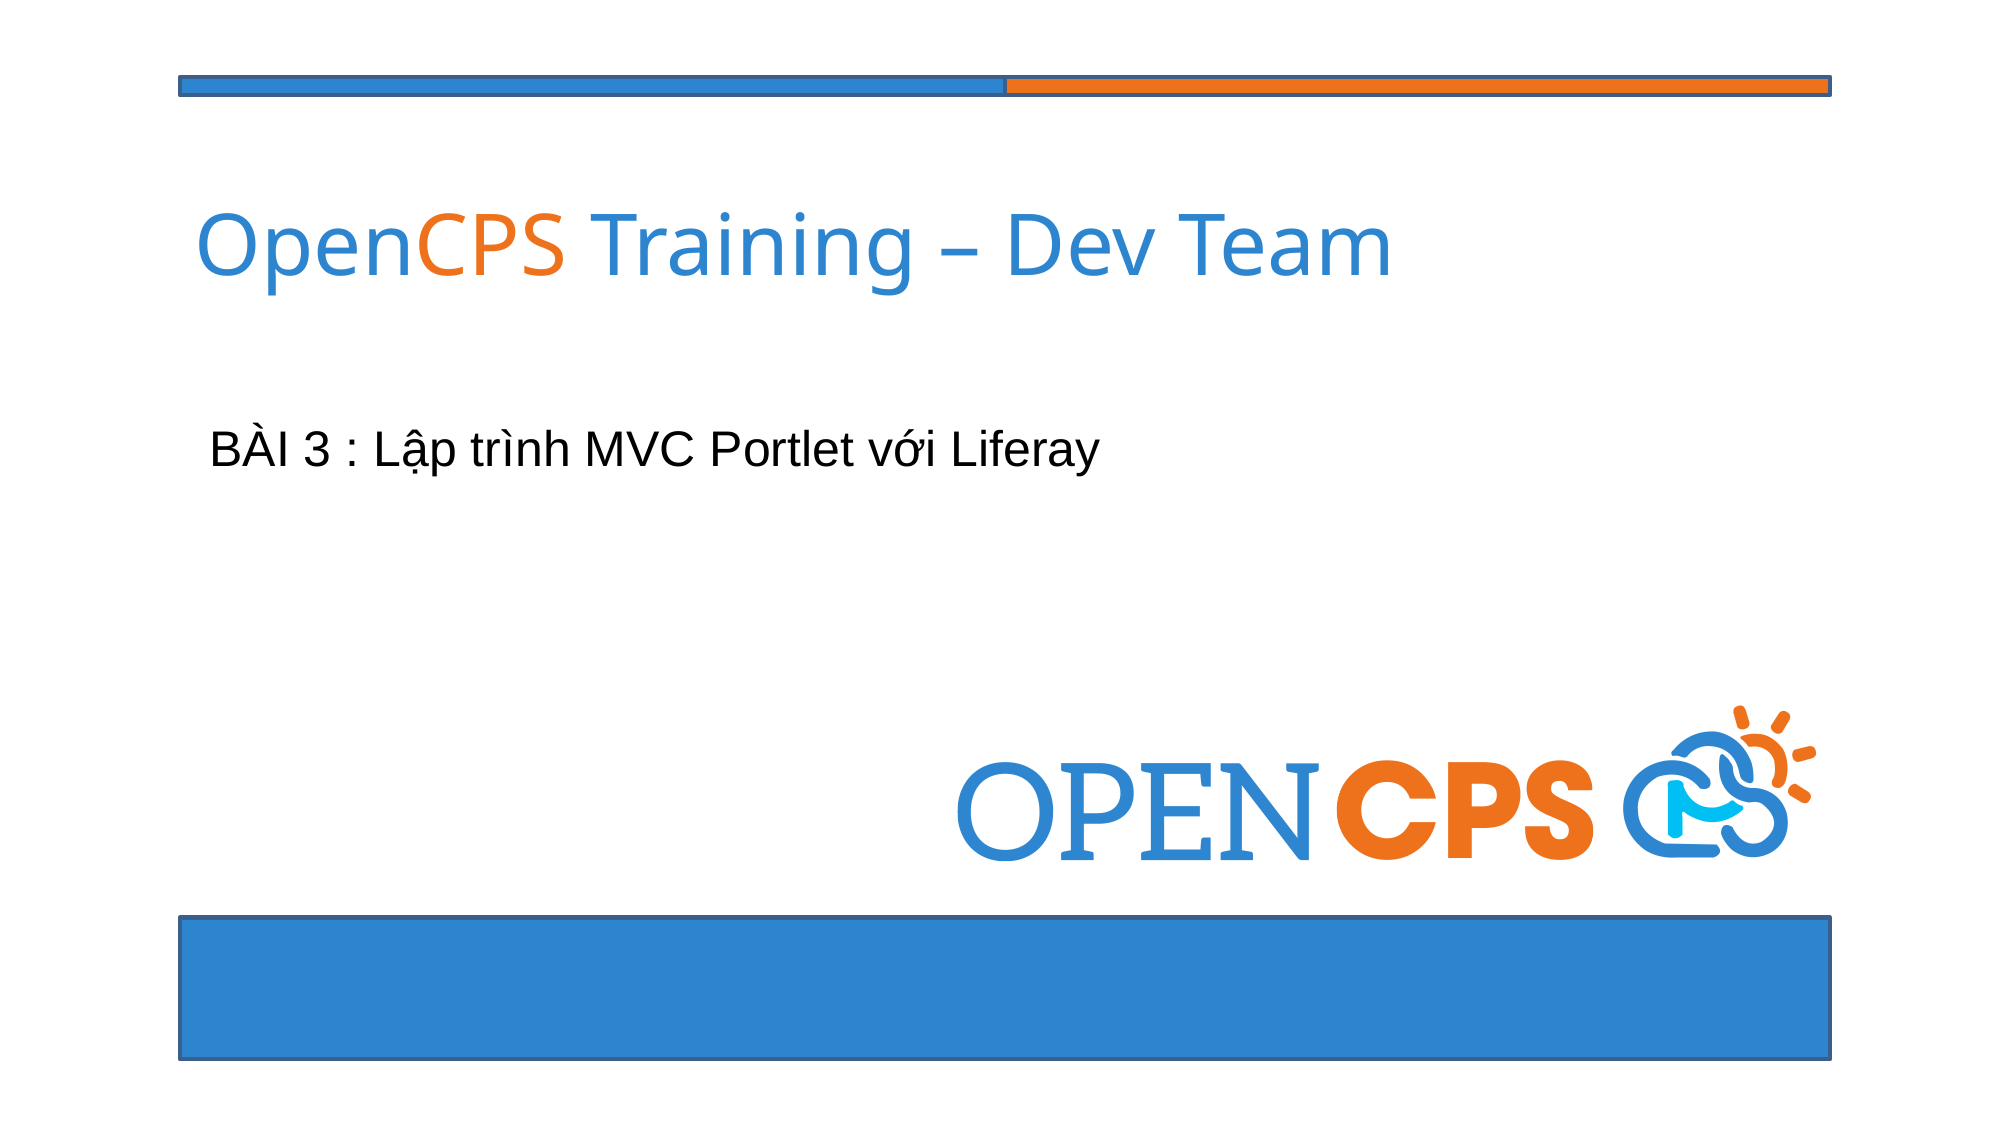

OpenCPS Training – Dev Team
BÀI 3 : Lập trình MVC Portlet với Liferay